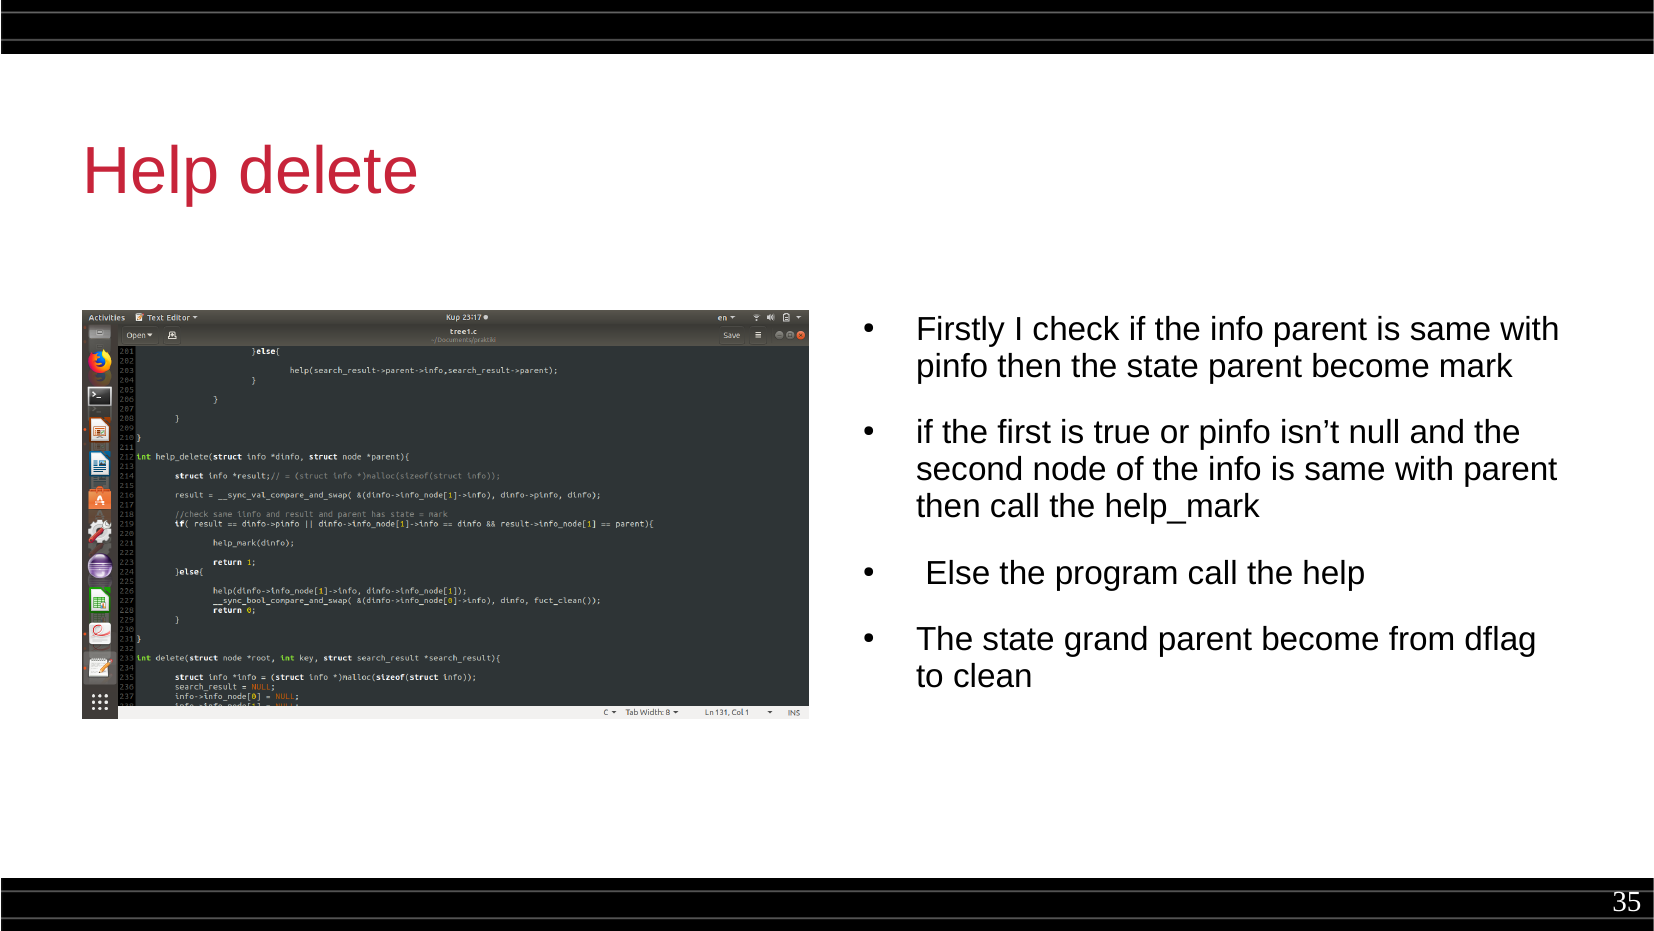

# Help delete
Firstly I check if the info parent is same with pinfo then the state parent become mark
if the first is true or pinfo isn’t null and the second node of the info is same with parent then call the help_mark
 Else the program call the help
The state grand parent become from dflag to clean